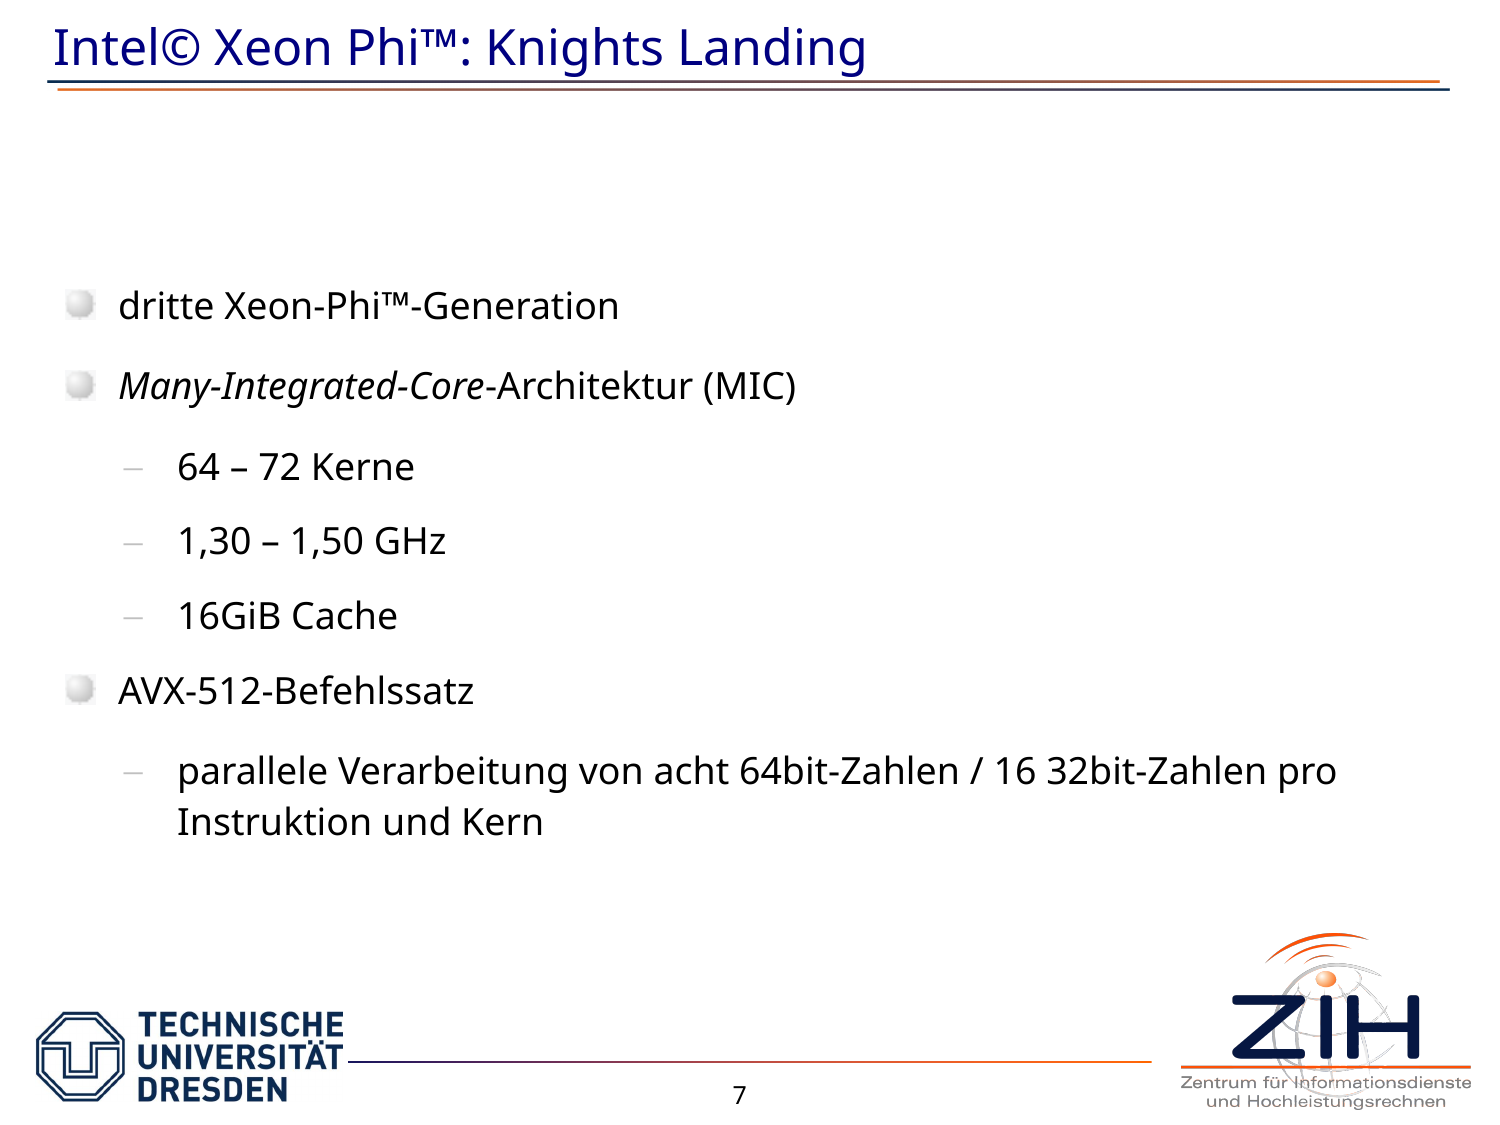

# Intel© Xeon Phi™: Knights Landing
dritte Xeon-Phi™-Generation
Many-Integrated-Core-Architektur (MIC)
64 – 72 Kerne
1,30 – 1,50 GHz
16GiB Cache
AVX-512-Befehlssatz
parallele Verarbeitung von acht 64bit-Zahlen / 16 32bit-Zahlen pro Instruktion und Kern
7